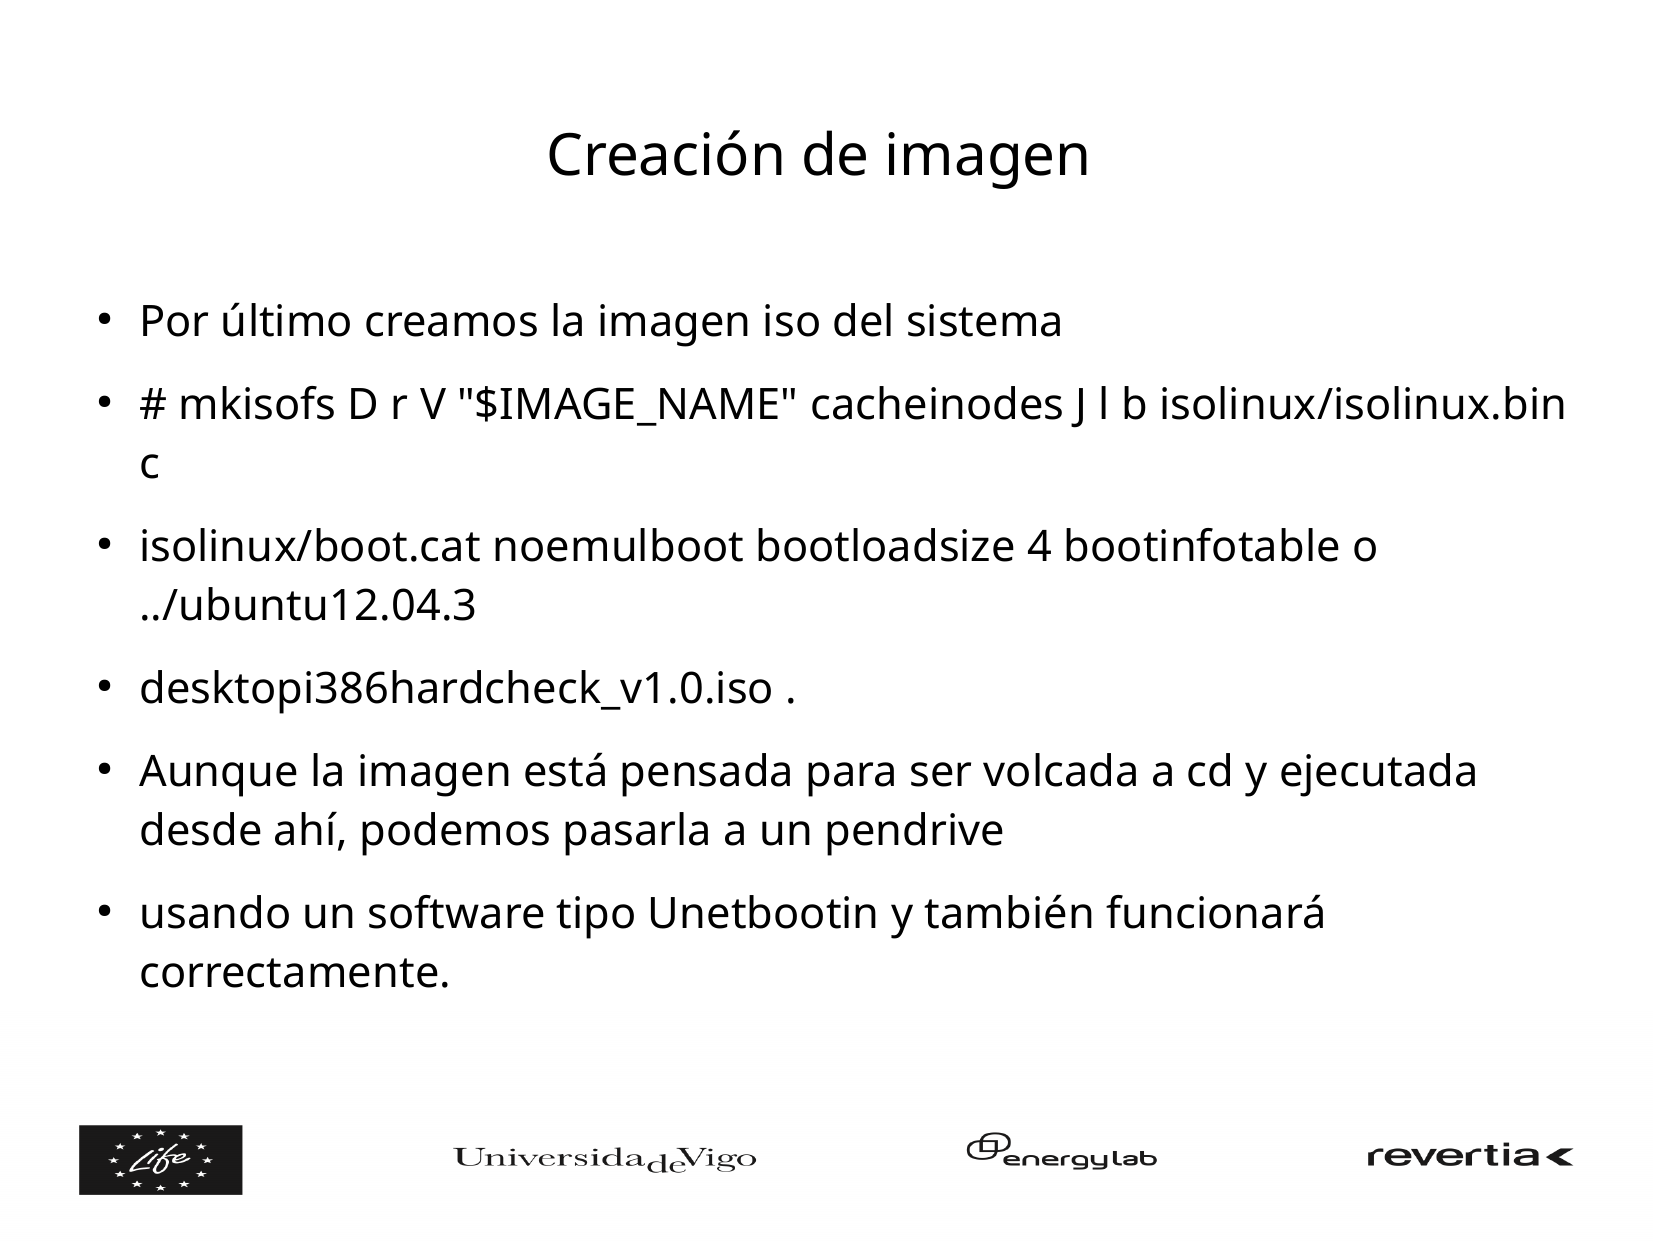

# Creación de imagen
Por último creamos la imagen iso del sistema
# mkisofs ­D ­r ­V "$IMAGE_NAME" ­cacheinodes ­J ­l ­b isolinux/isolinux.bin ­c
isolinux/boot.cat ­noemulboot ­bootloadsize 4 ­bootinfotable ­o ../ubuntu­12.04.3­
desktop­i386­hardcheck_v1.0.iso .
Aunque la imagen está pensada para ser volcada a cd y ejecutada desde ahí, podemos pasarla a un pendrive
usando un software tipo Unetbootin y también funcionará correctamente.